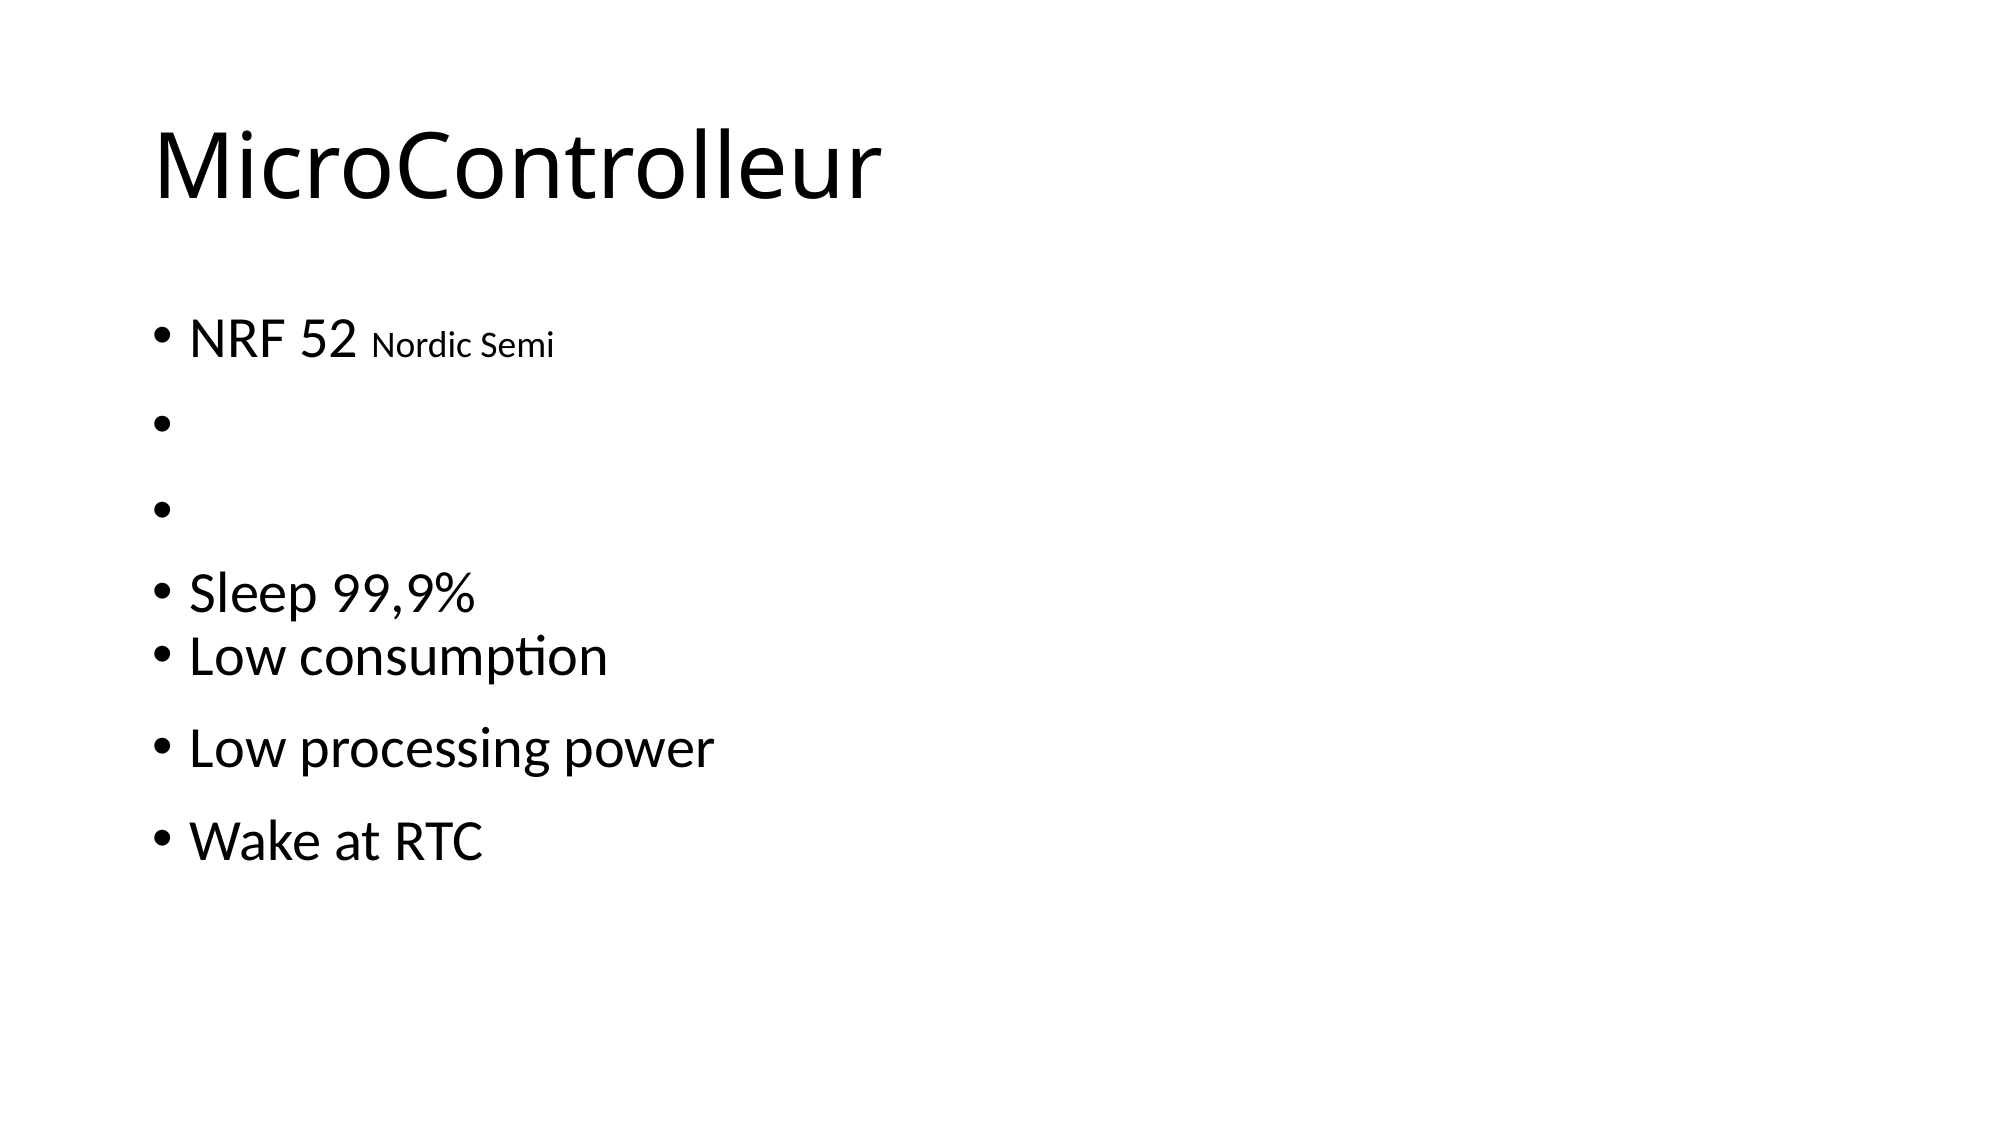

# MicroControlleur
NRF 52 Nordic Semi
Sleep 99,9%
Low consumption
Low processing power
Wake at RTC